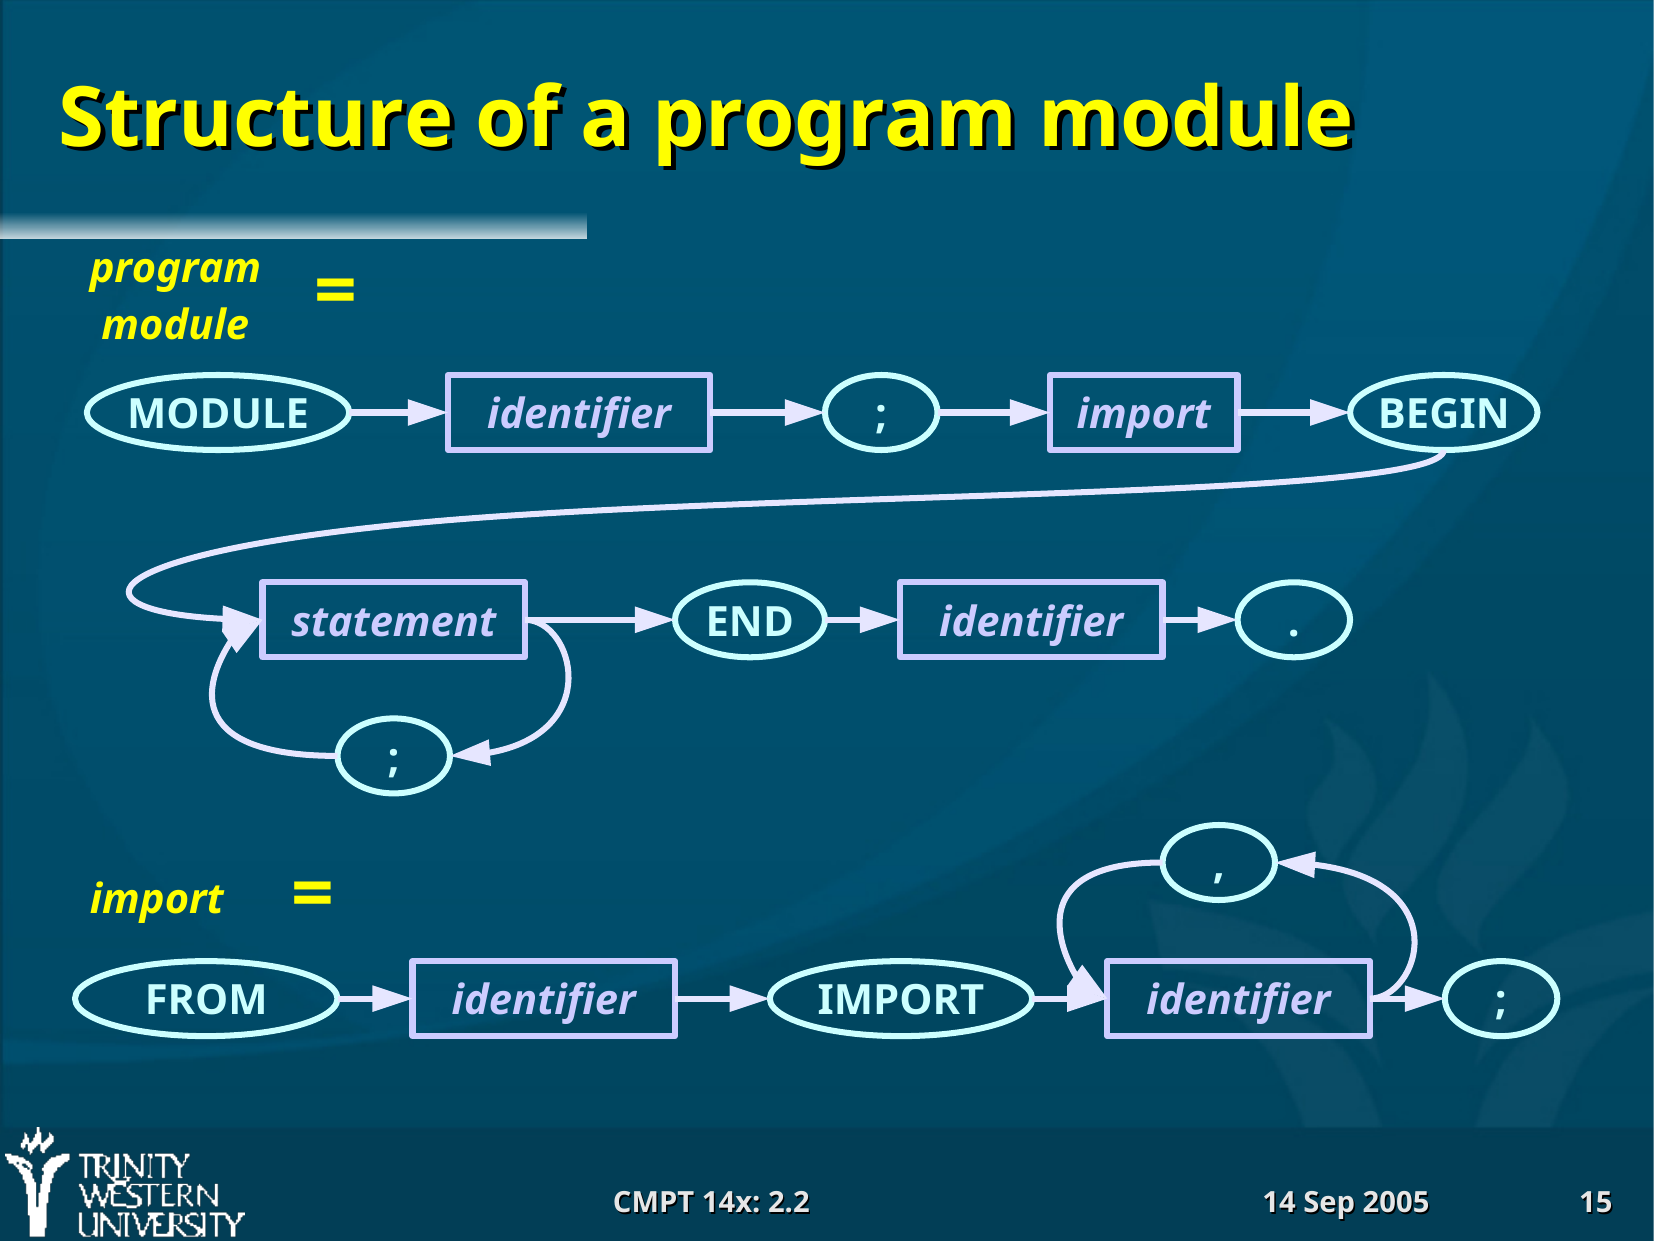

# Structure of a program module
=
program
module
MODULE
identifier
;
import
BEGIN
statement
END
identifier
.
;
,
=
import
FROM
identifier
IMPORT
identifier
;
CMPT 14x: 2.2
14 Sep 2005
15